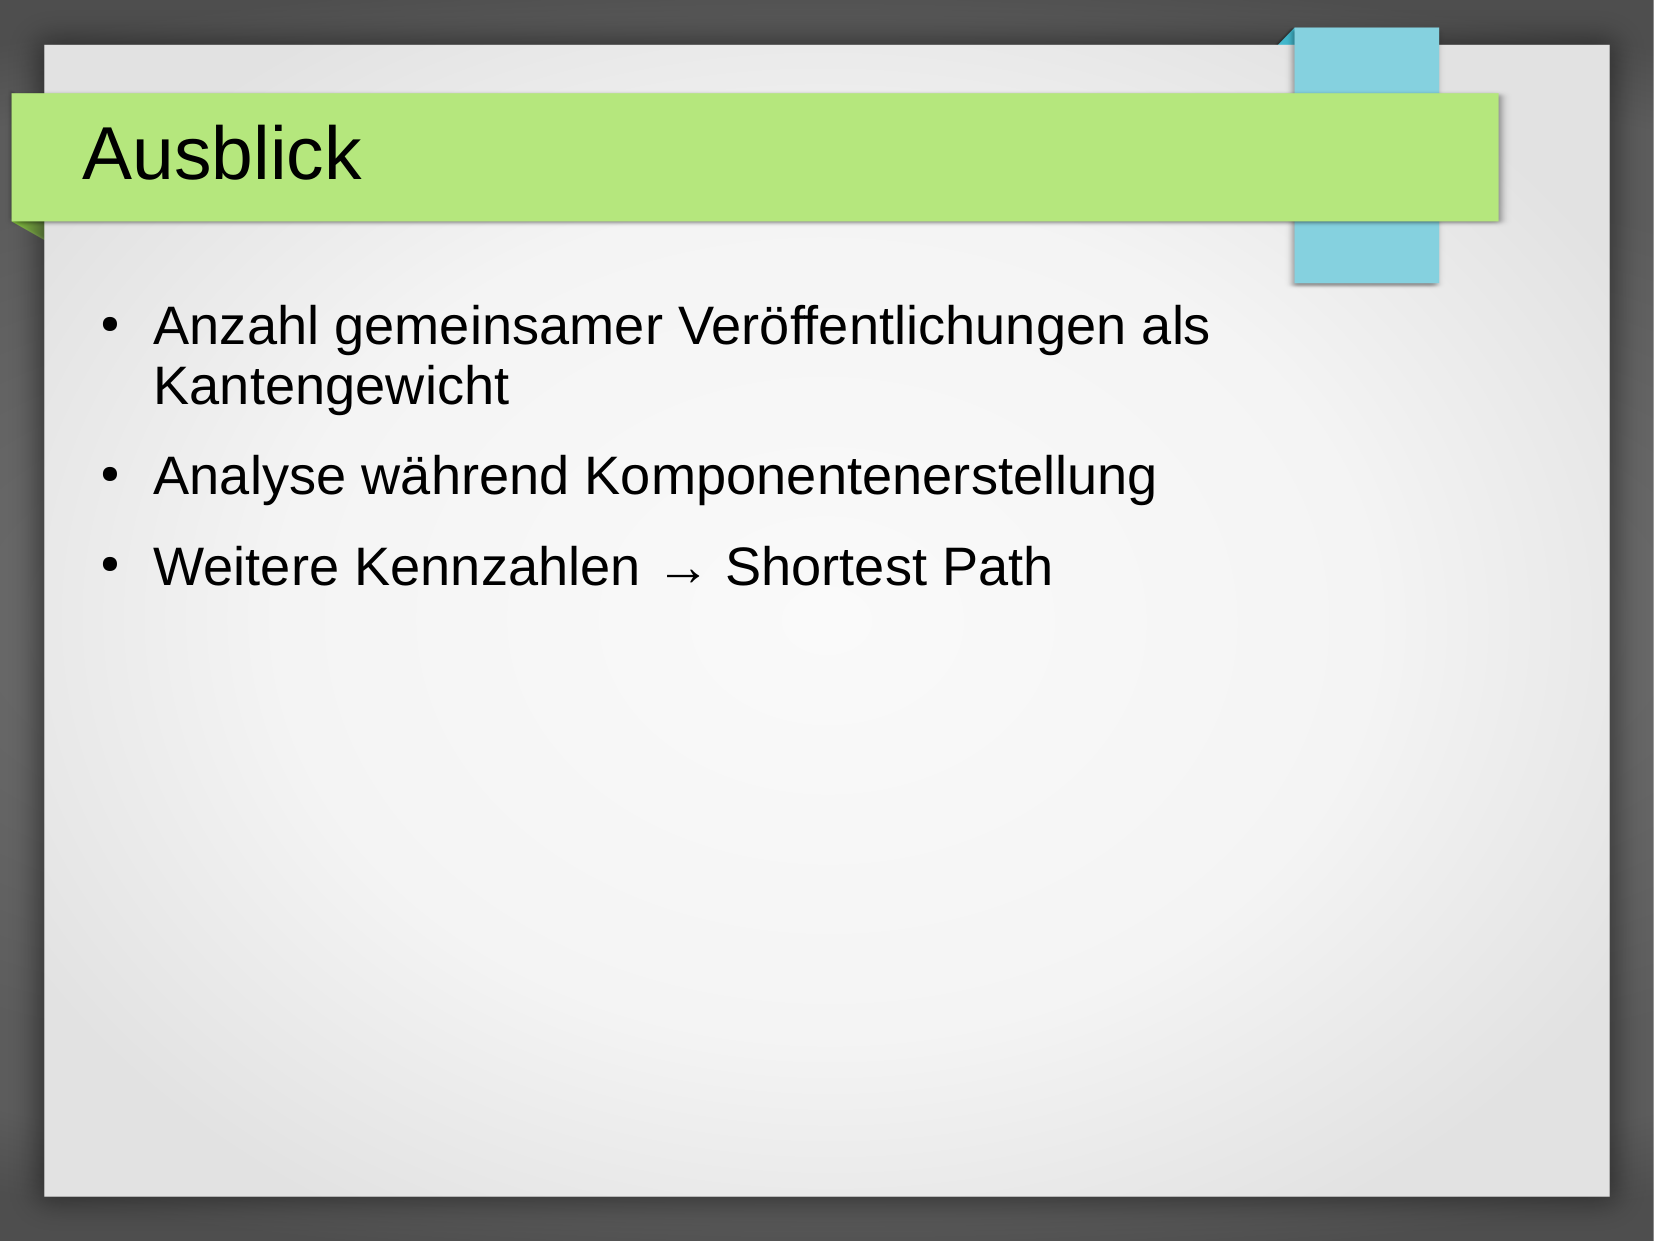

# Ausblick
Anzahl gemeinsamer Veröffentlichungen als Kantengewicht
Analyse während Komponentenerstellung
Weitere Kennzahlen → Shortest Path